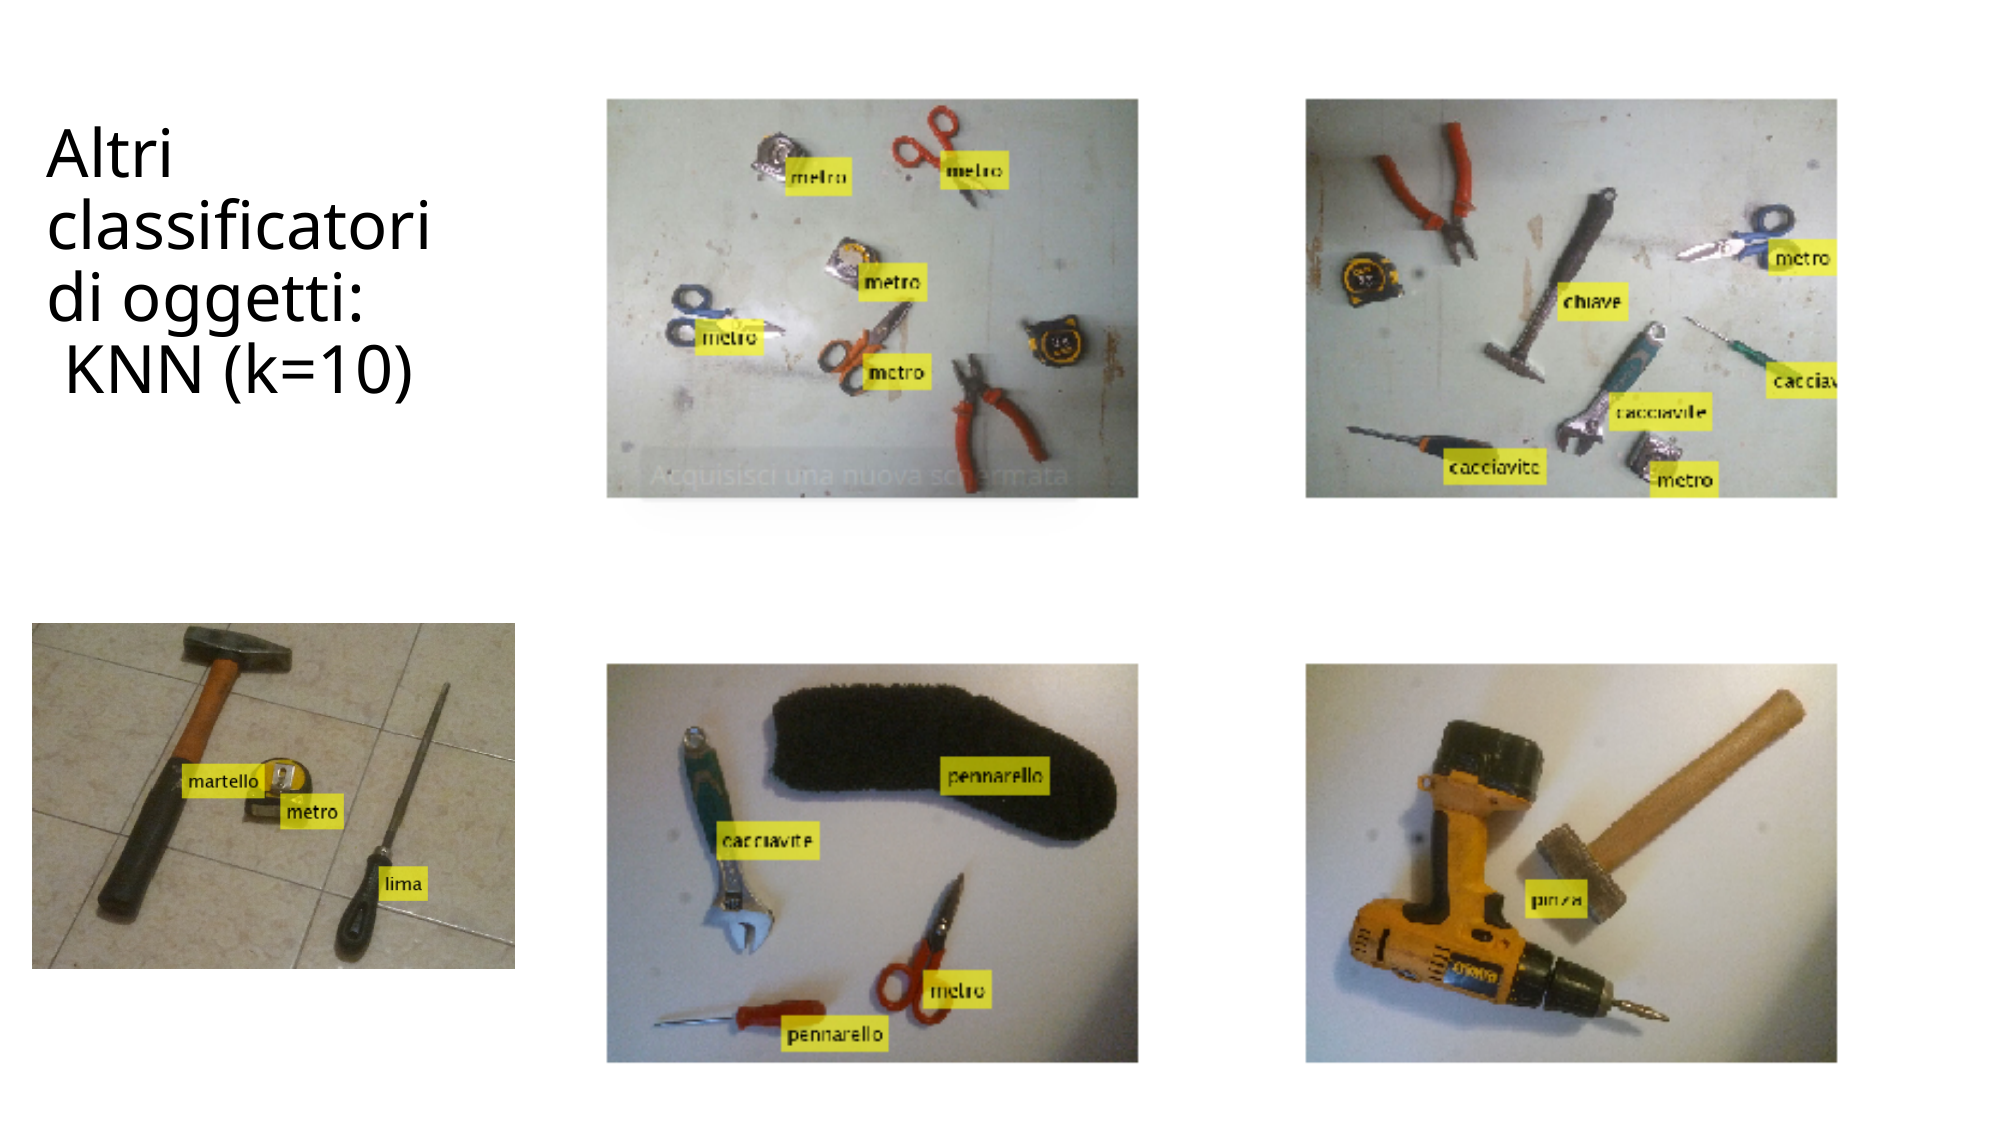

# Altri classificatori di oggetti:  KNN (k=10)